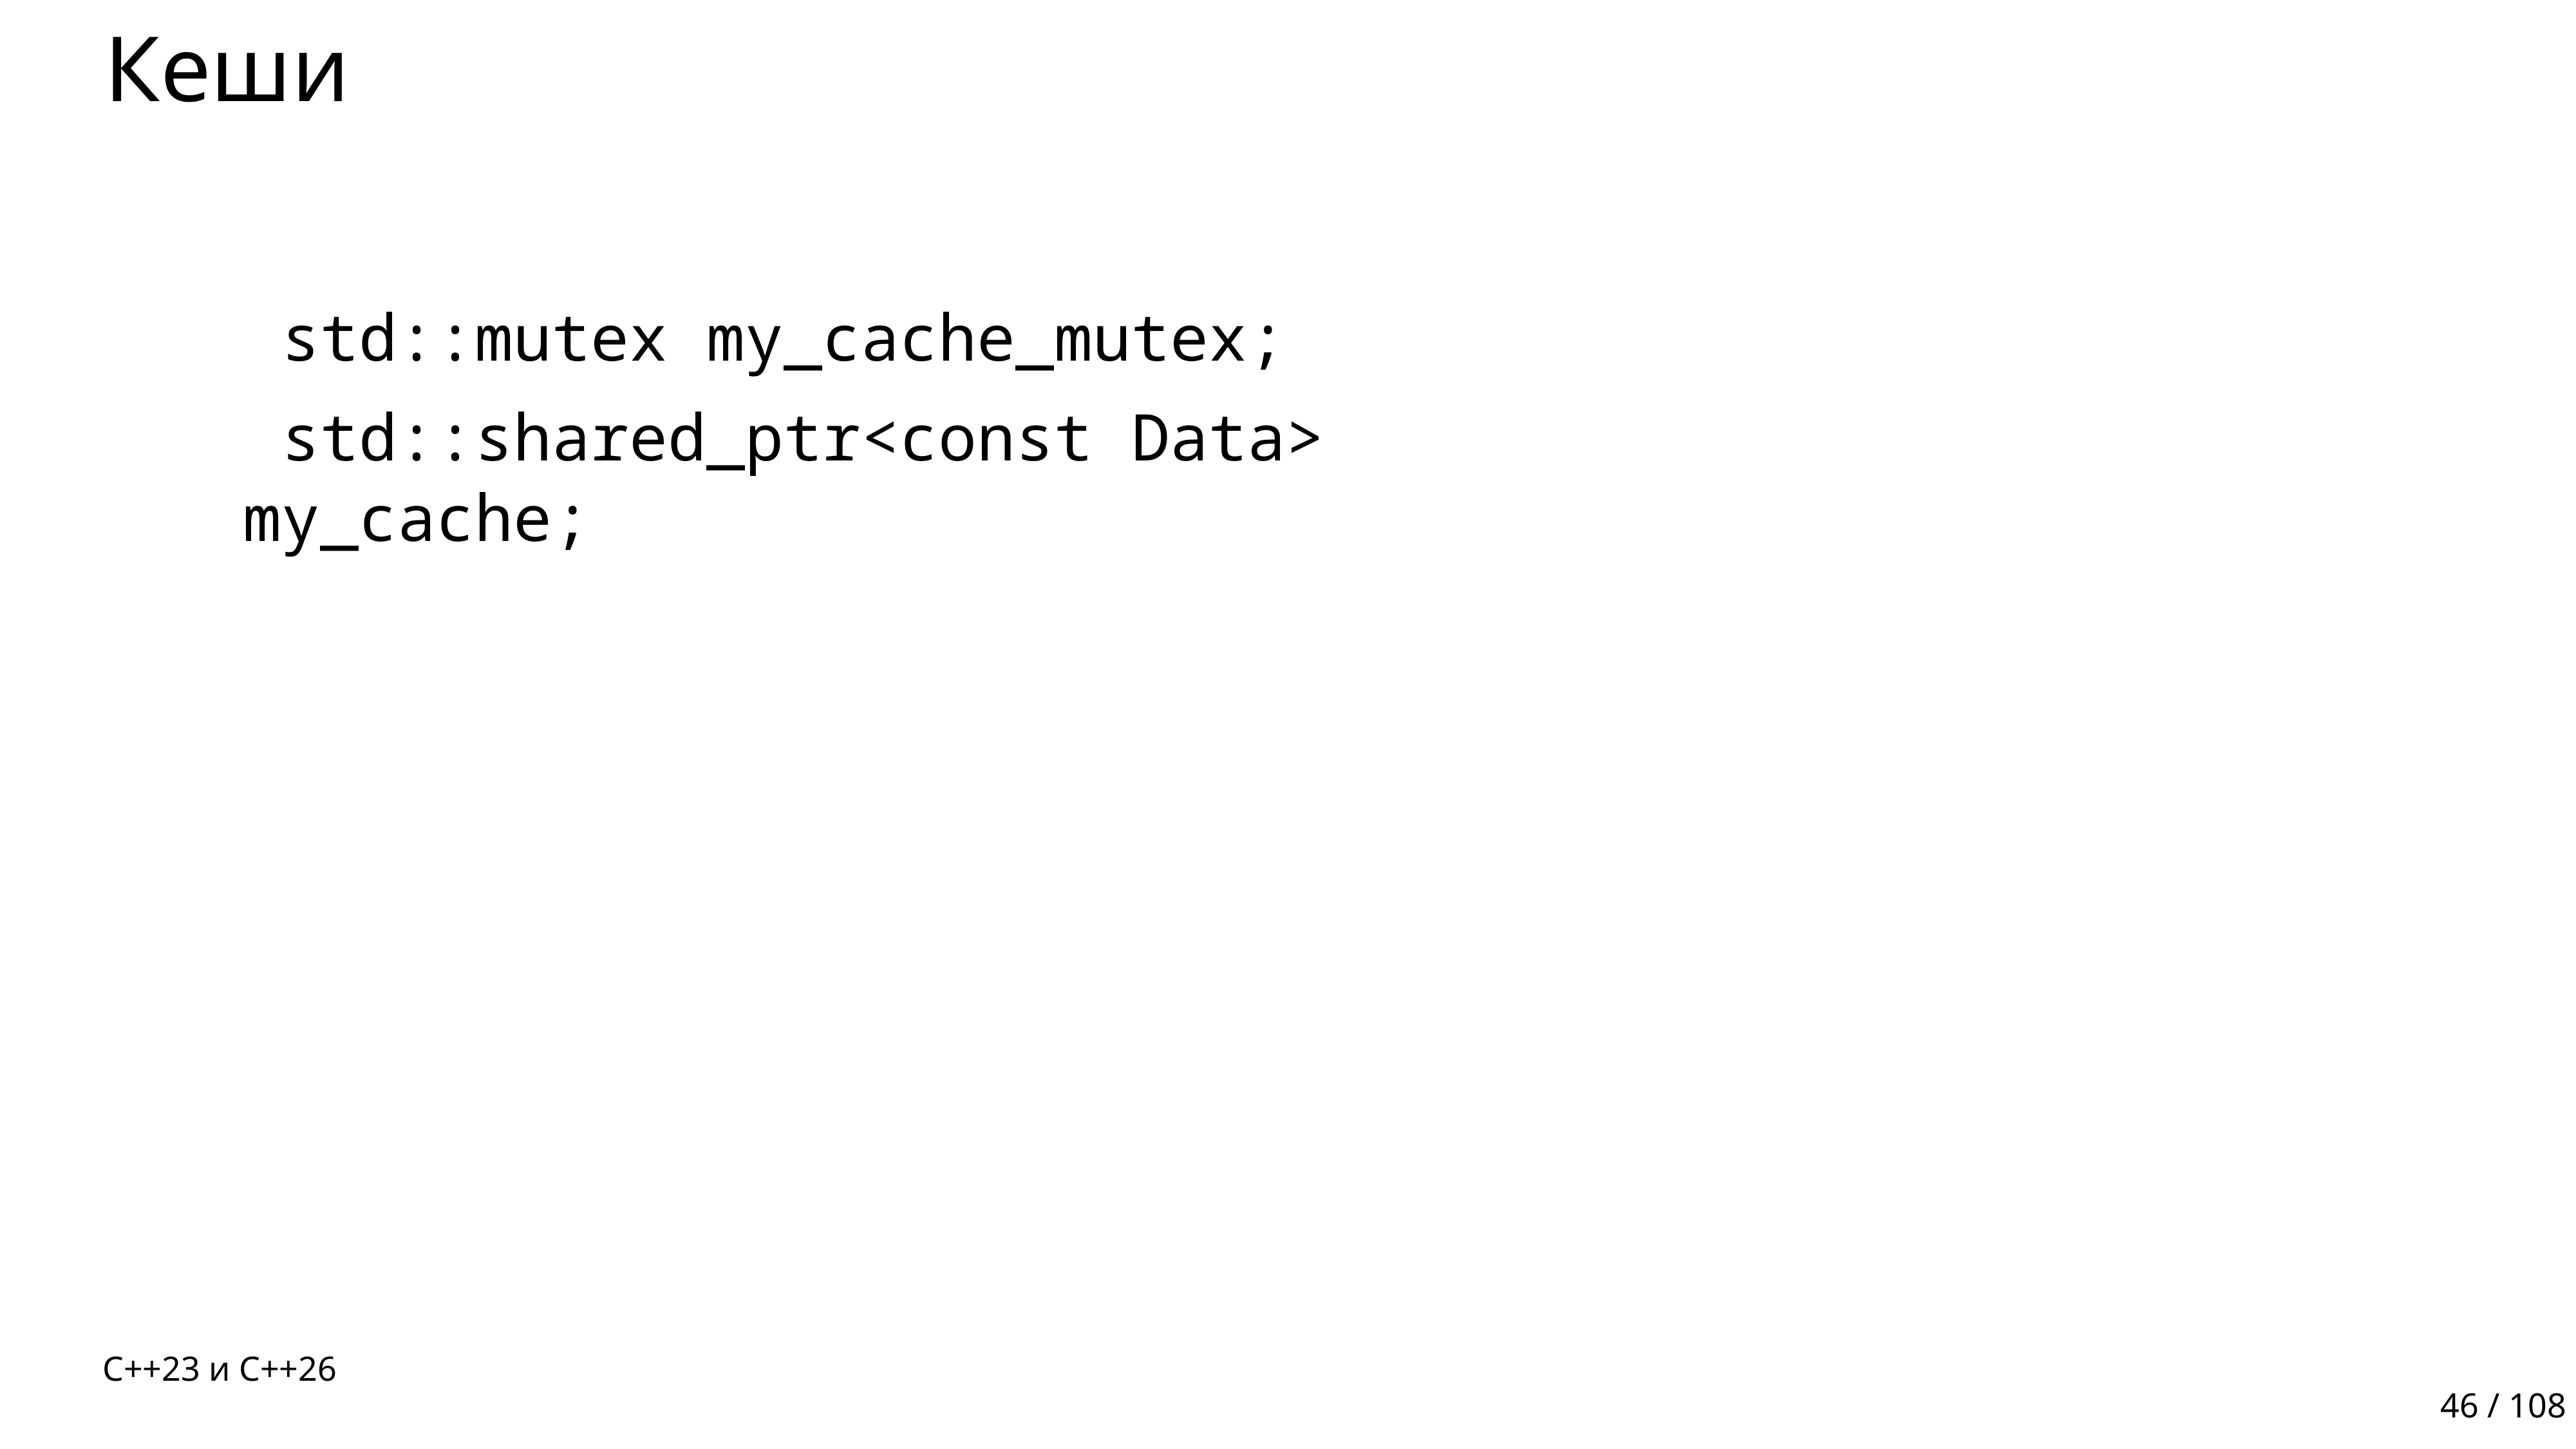

Кеши
# std::mutex my_cache_mutex;
 std::shared_ptr<const Data> my_cache;
C++23 и C++26